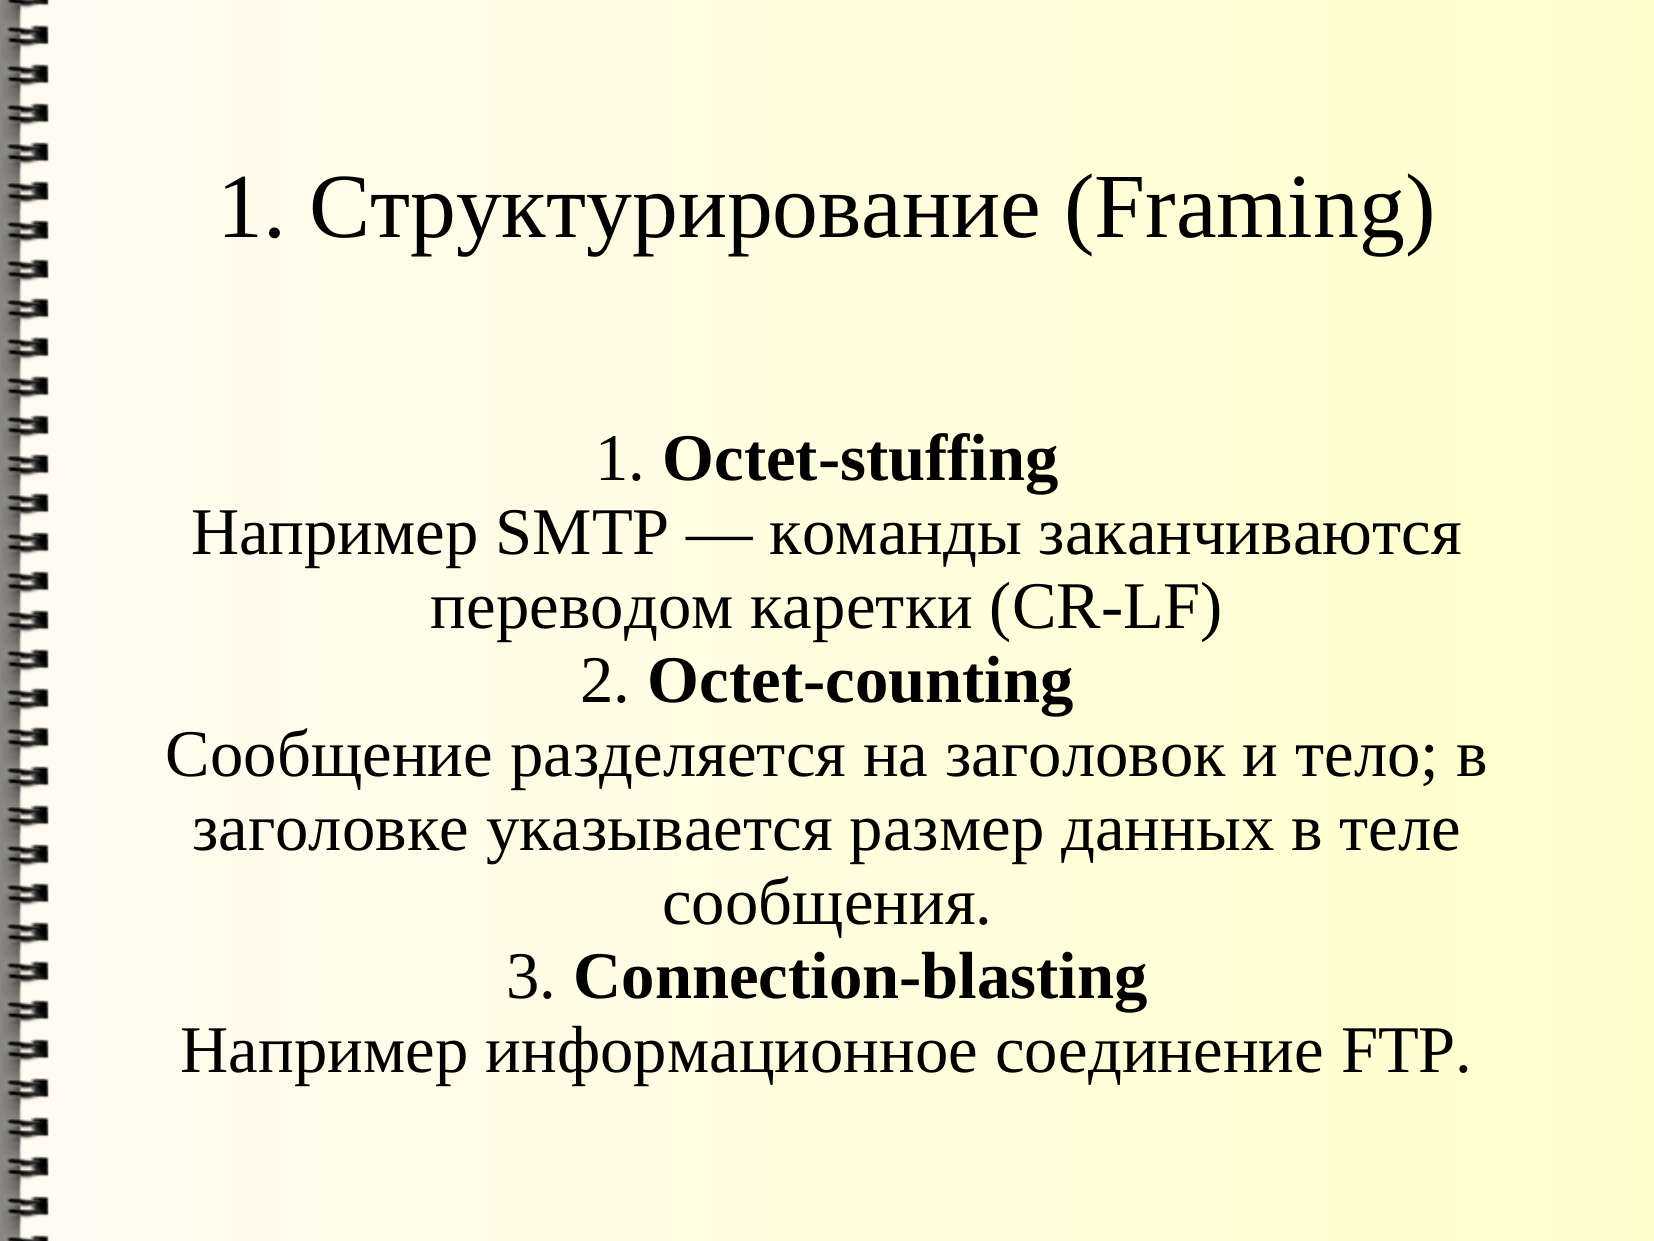

# 1. Структурирование (Framing)
1. Octet-stuffing
Например SMTP — команды заканчиваются переводом каретки (CR-LF)
2. Octet-counting
Сообщение разделяется на заголовок и тело; в заголовке указывается размер данных в теле сообщения.
3. Connection-blasting
Например информационное соединение FTP.